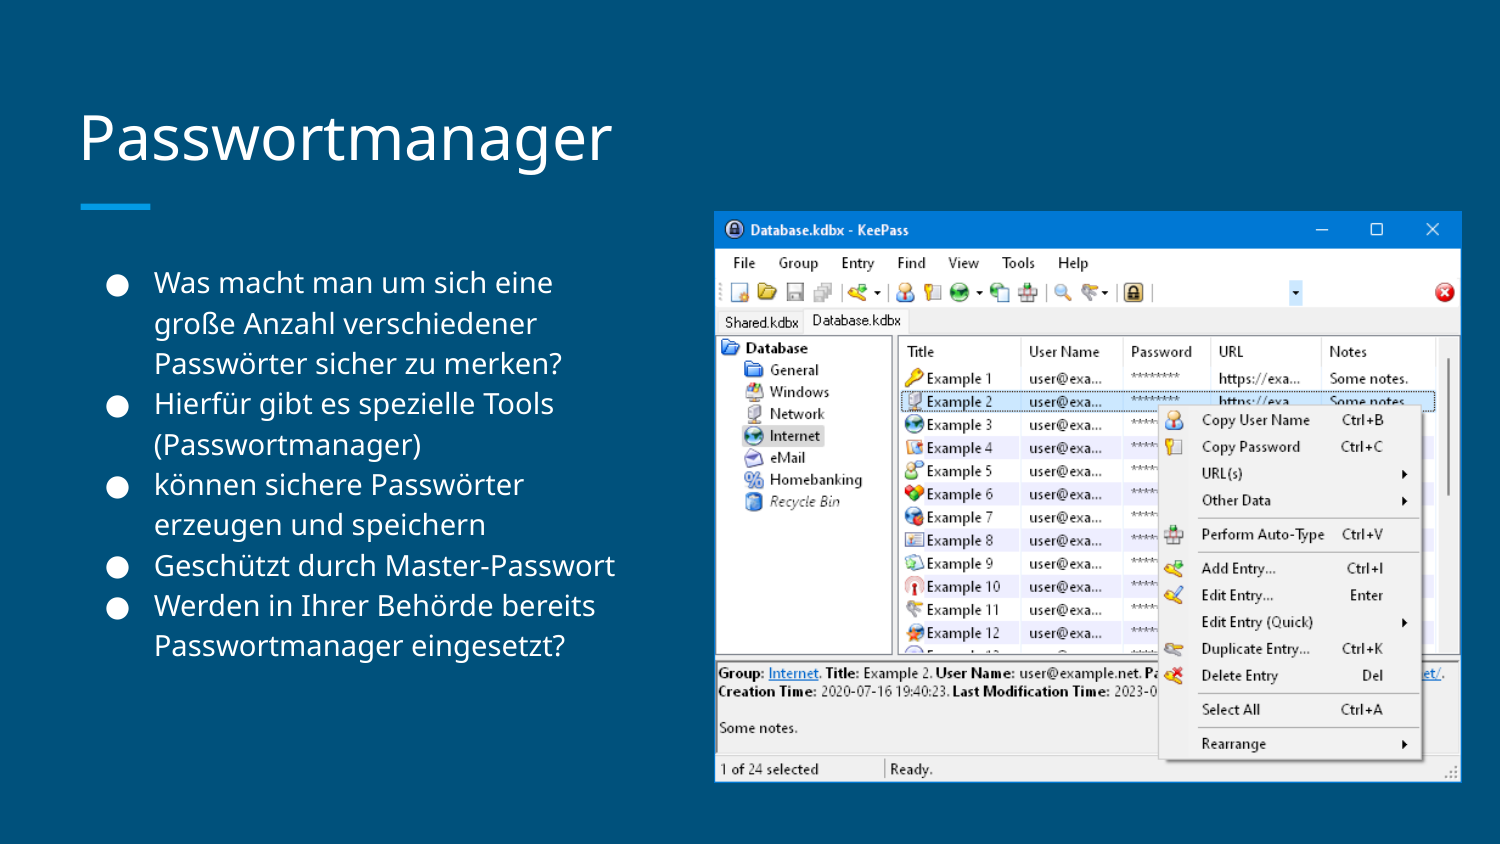

# Passwortmanager
Was macht man um sich eine große Anzahl verschiedener Passwörter sicher zu merken?
Hierfür gibt es spezielle Tools (Passwortmanager)
können sichere Passwörter erzeugen und speichern
Geschützt durch Master-Passwort
Werden in Ihrer Behörde bereits Passwortmanager eingesetzt?